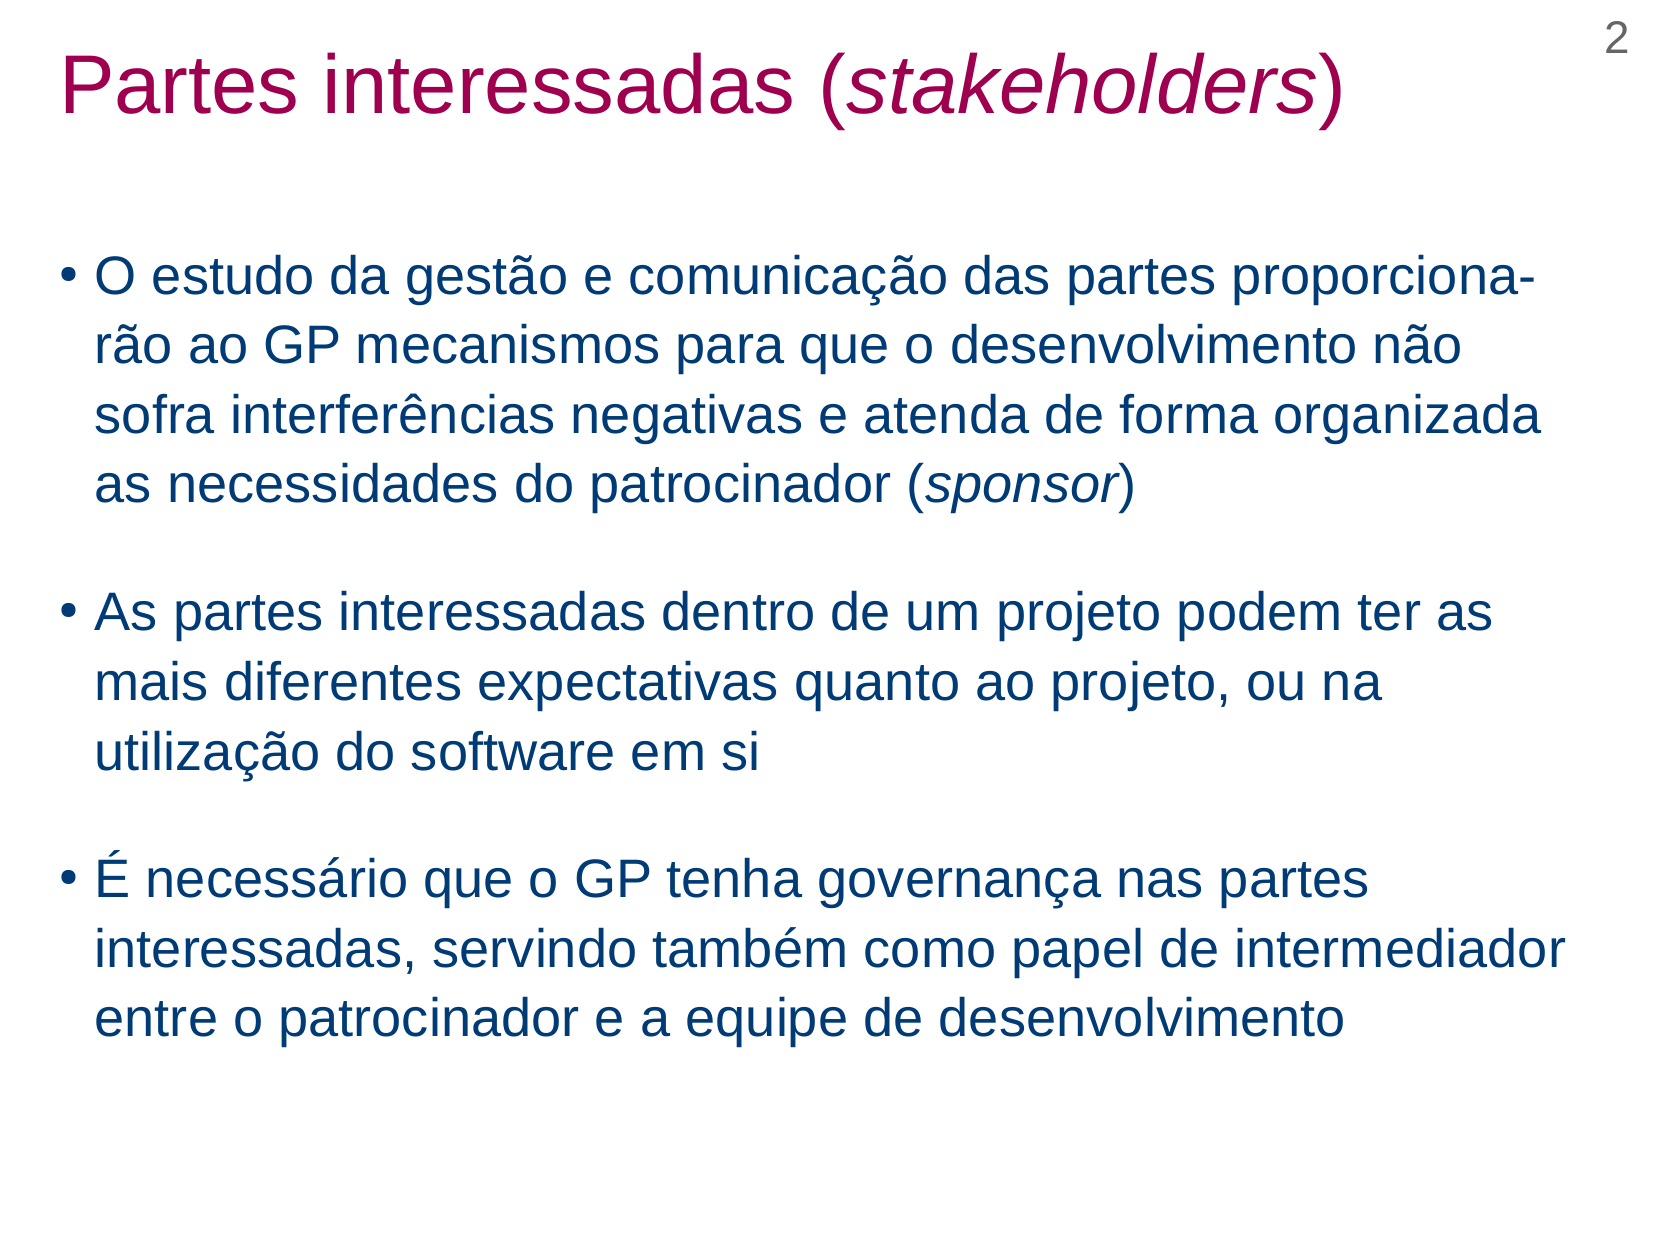

2
# Partes interessadas (stakeholders)
O estudo da gestão e comunicação das partes proporciona-rão ao GP mecanismos para que o desenvolvimento não sofra interferências negativas e atenda de forma organizada as necessidades do patrocinador (sponsor)
As partes interessadas dentro de um projeto podem ter as mais diferentes expectativas quanto ao projeto, ou na utilização do software em si
É necessário que o GP tenha governança nas partes interessadas, servindo também como papel de intermediador entre o patrocinador e a equipe de desenvolvimento